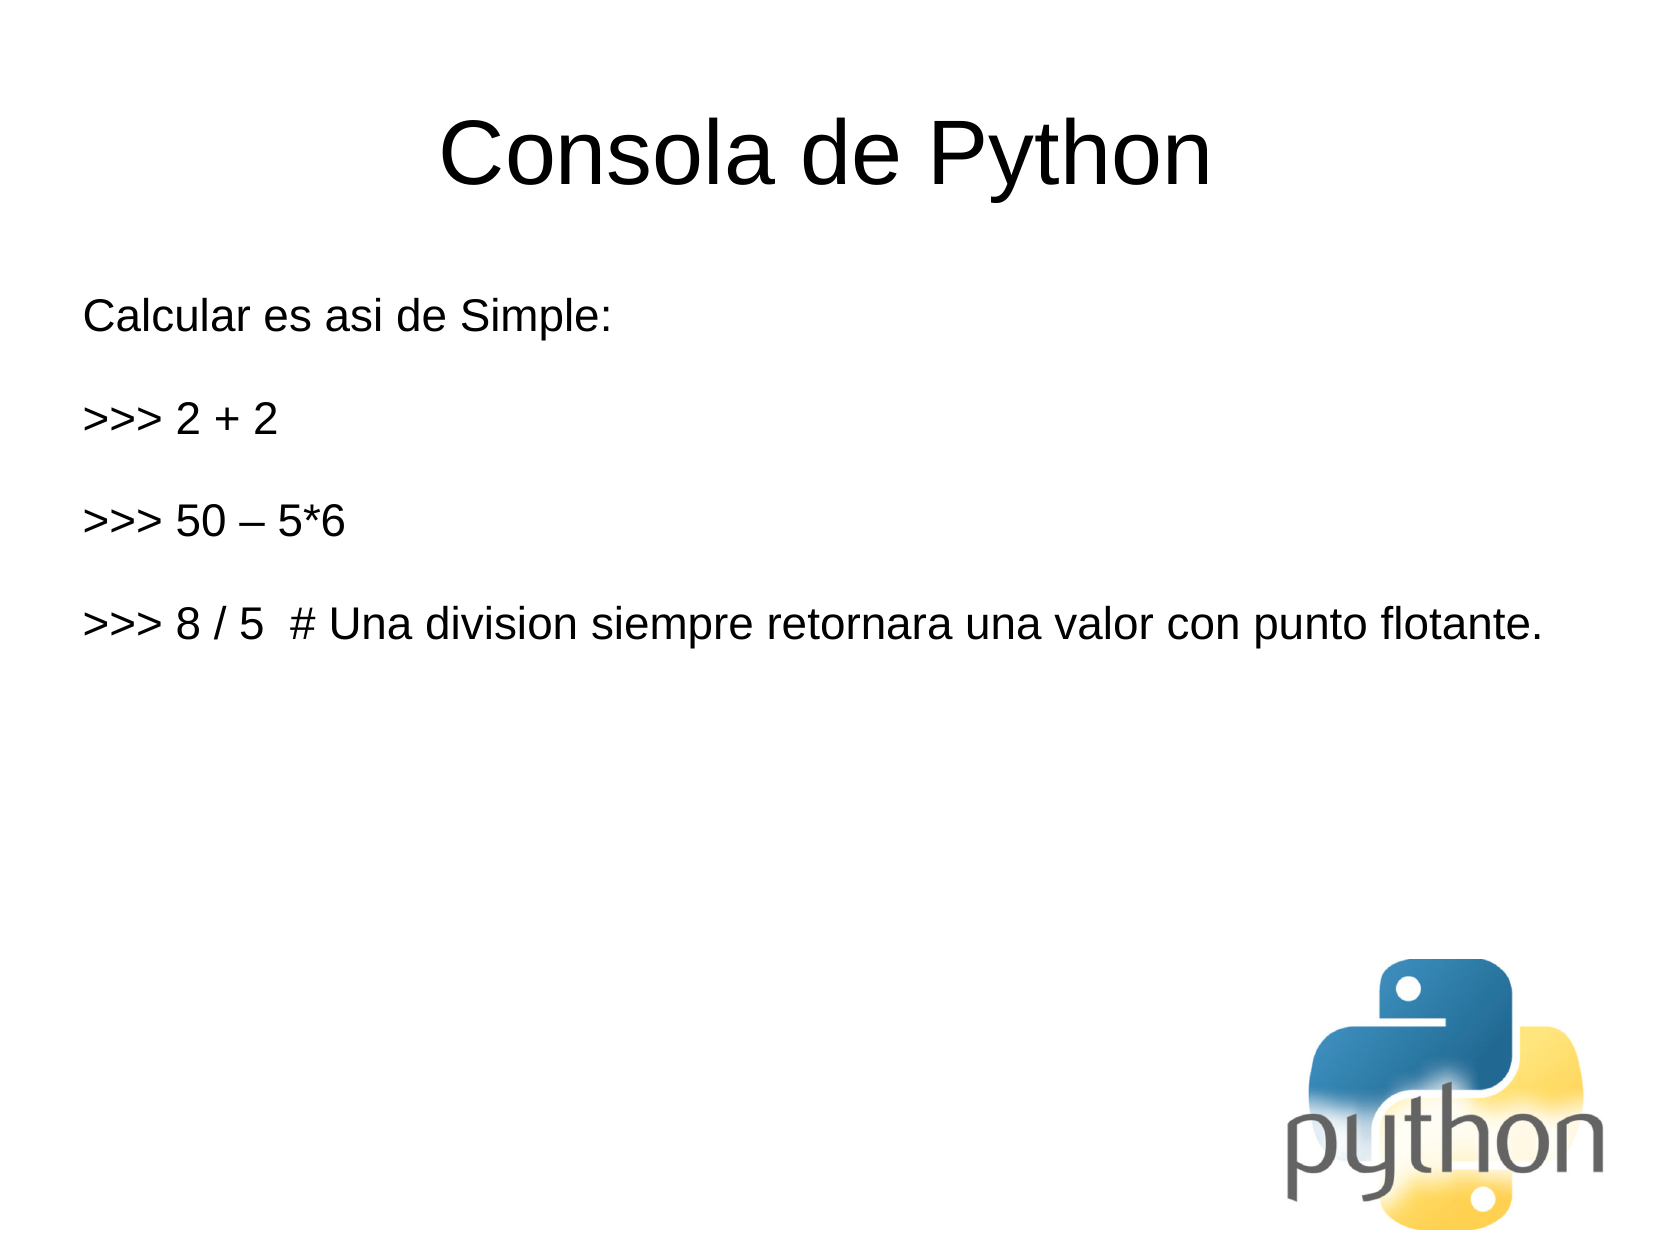

# Consola de Python
Calcular es asi de Simple:
>>> 2 + 2
>>> 50 – 5*6
>>> 8 / 5 # Una division siempre retornara una valor con punto flotante.